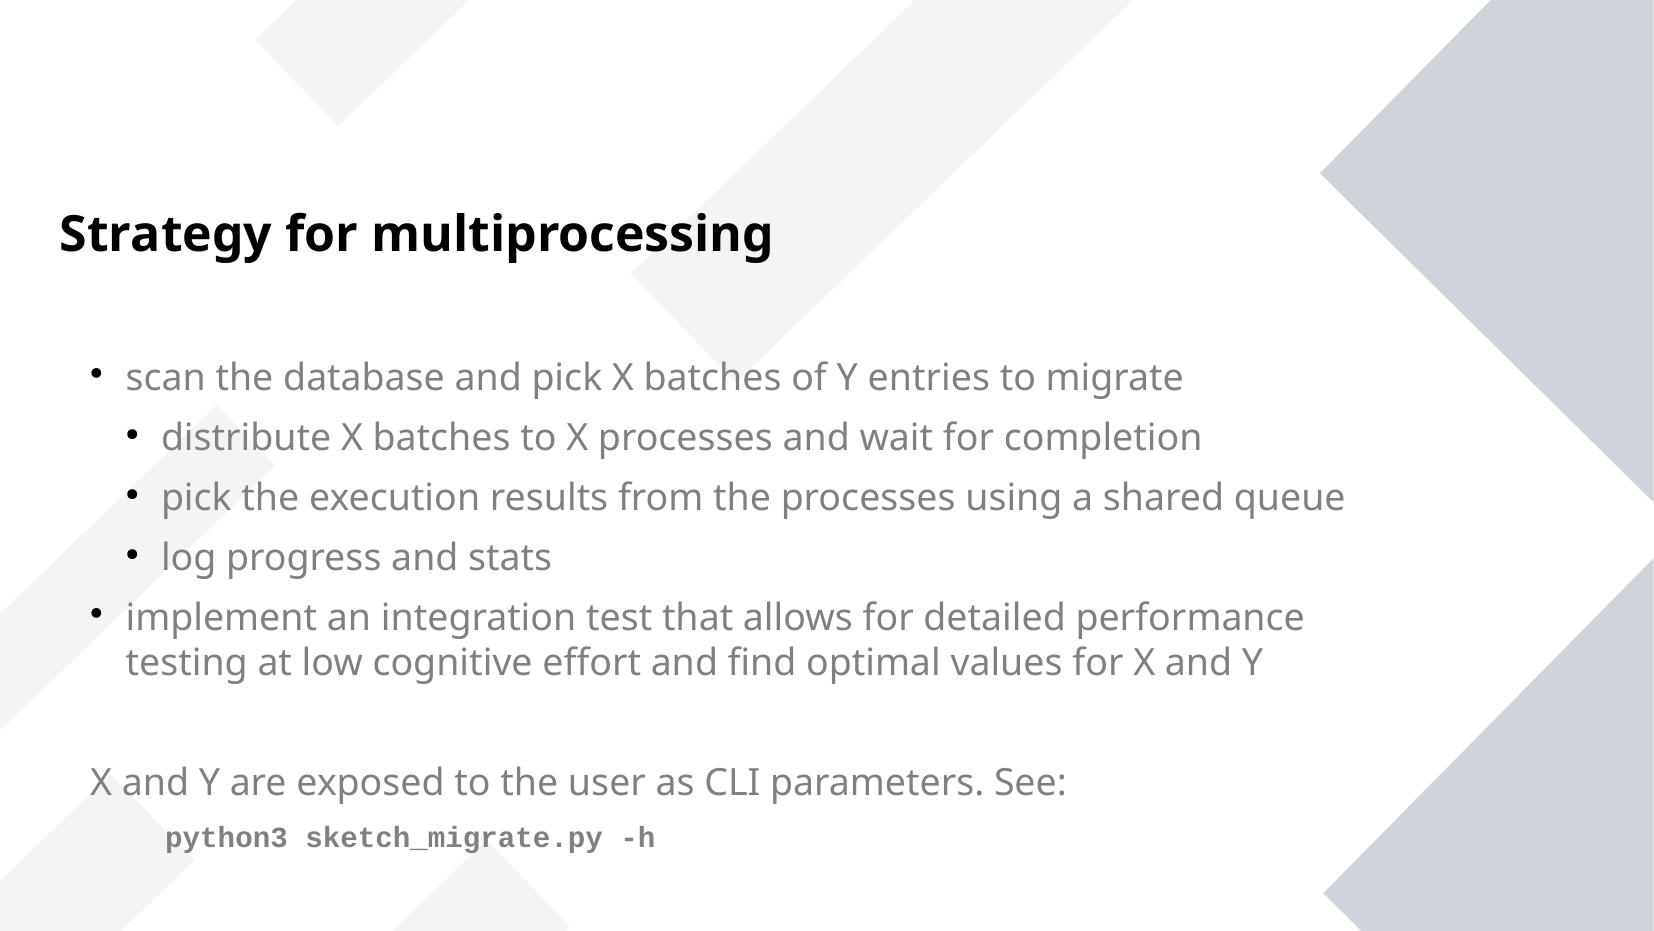

Strategy for multiprocessing
scan the database and pick X batches of Y entries to migrate
distribute X batches to X processes and wait for completion
pick the execution results from the processes using a shared queue
log progress and stats
implement an integration test that allows for detailed performance testing at low cognitive effort and find optimal values for X and Y
X and Y are exposed to the user as CLI parameters. See:
	python3 sketch_migrate.py -h